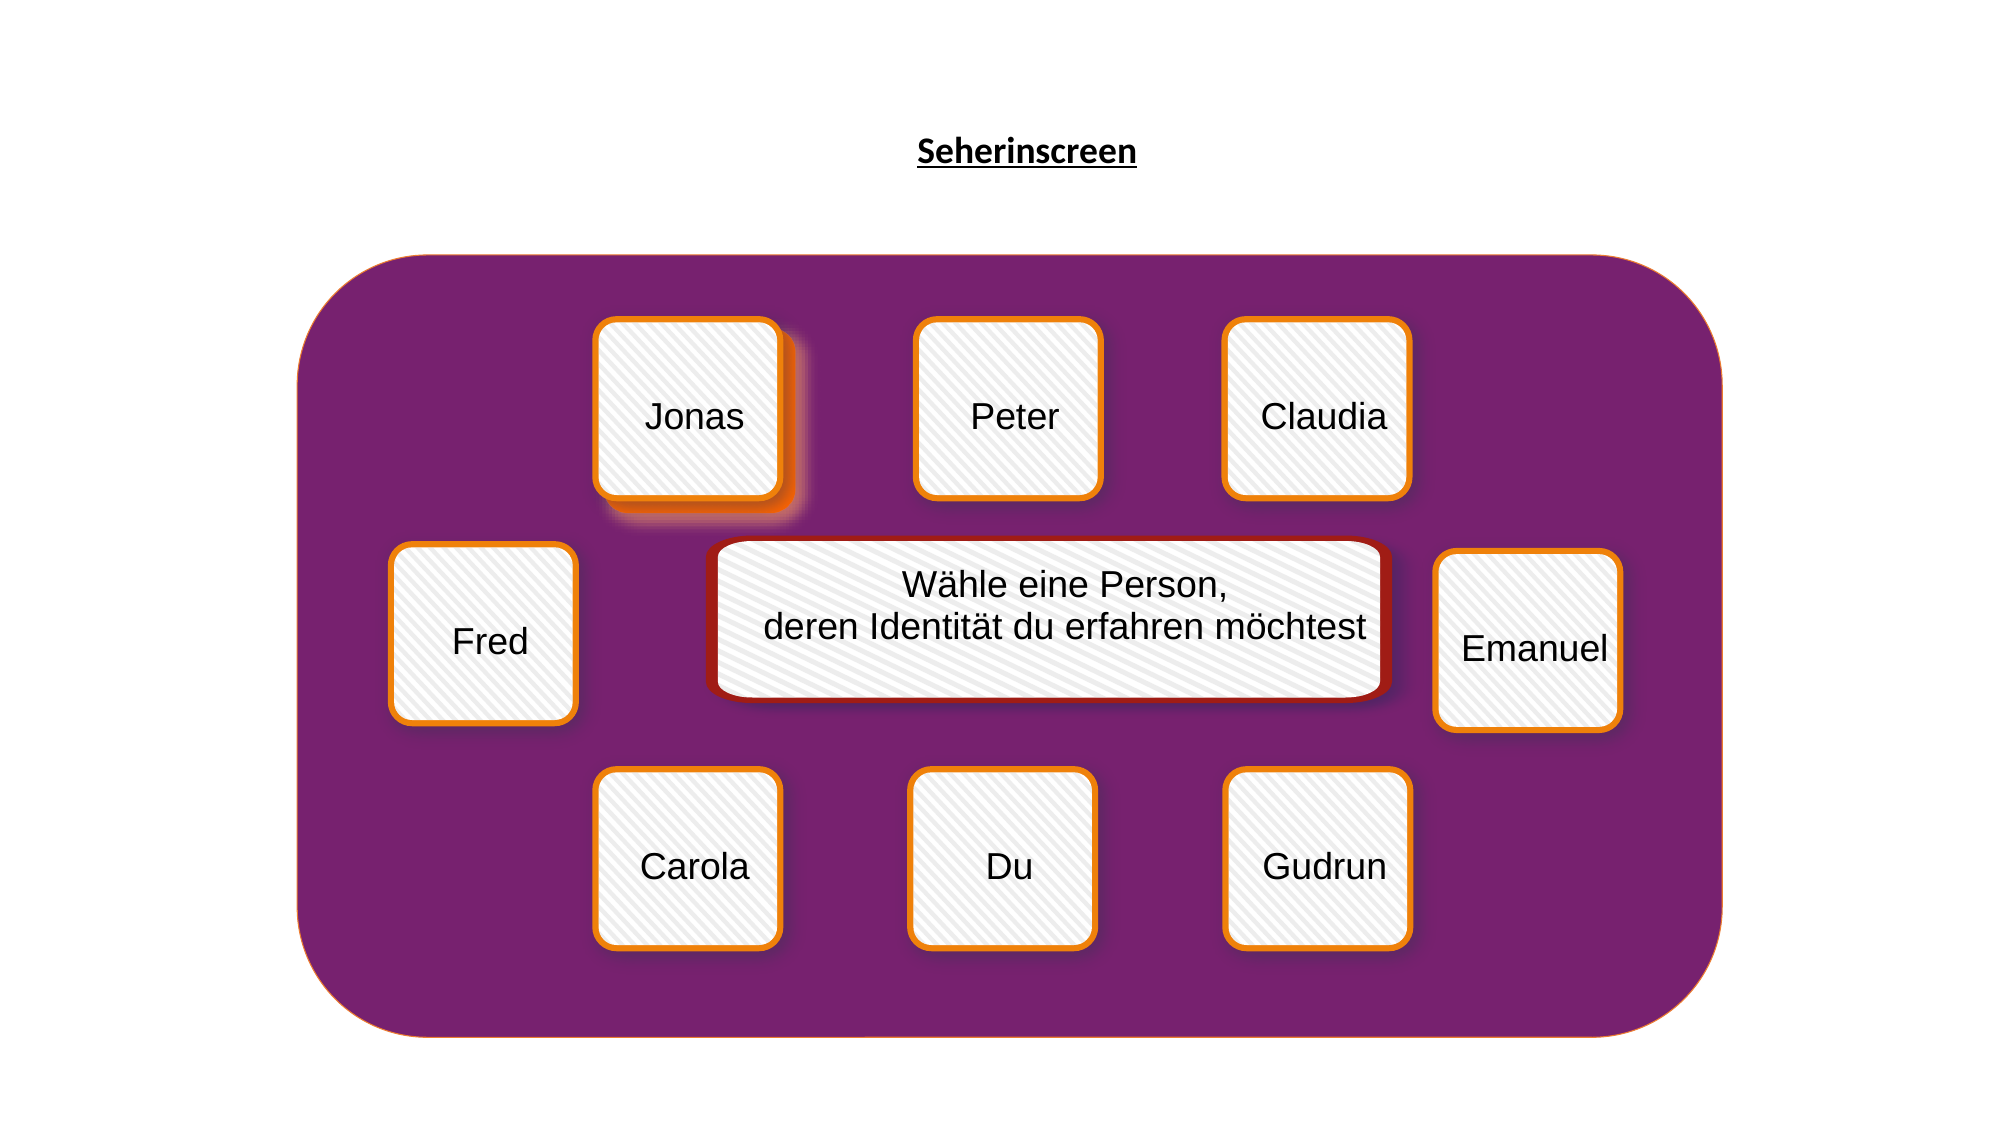

Seherinscreen
Jonas
Peter
Claudia
Fred
Emanuel
Wähle eine Person,
deren Identität du erfahren möchtest
Carola
Du
Gudrun